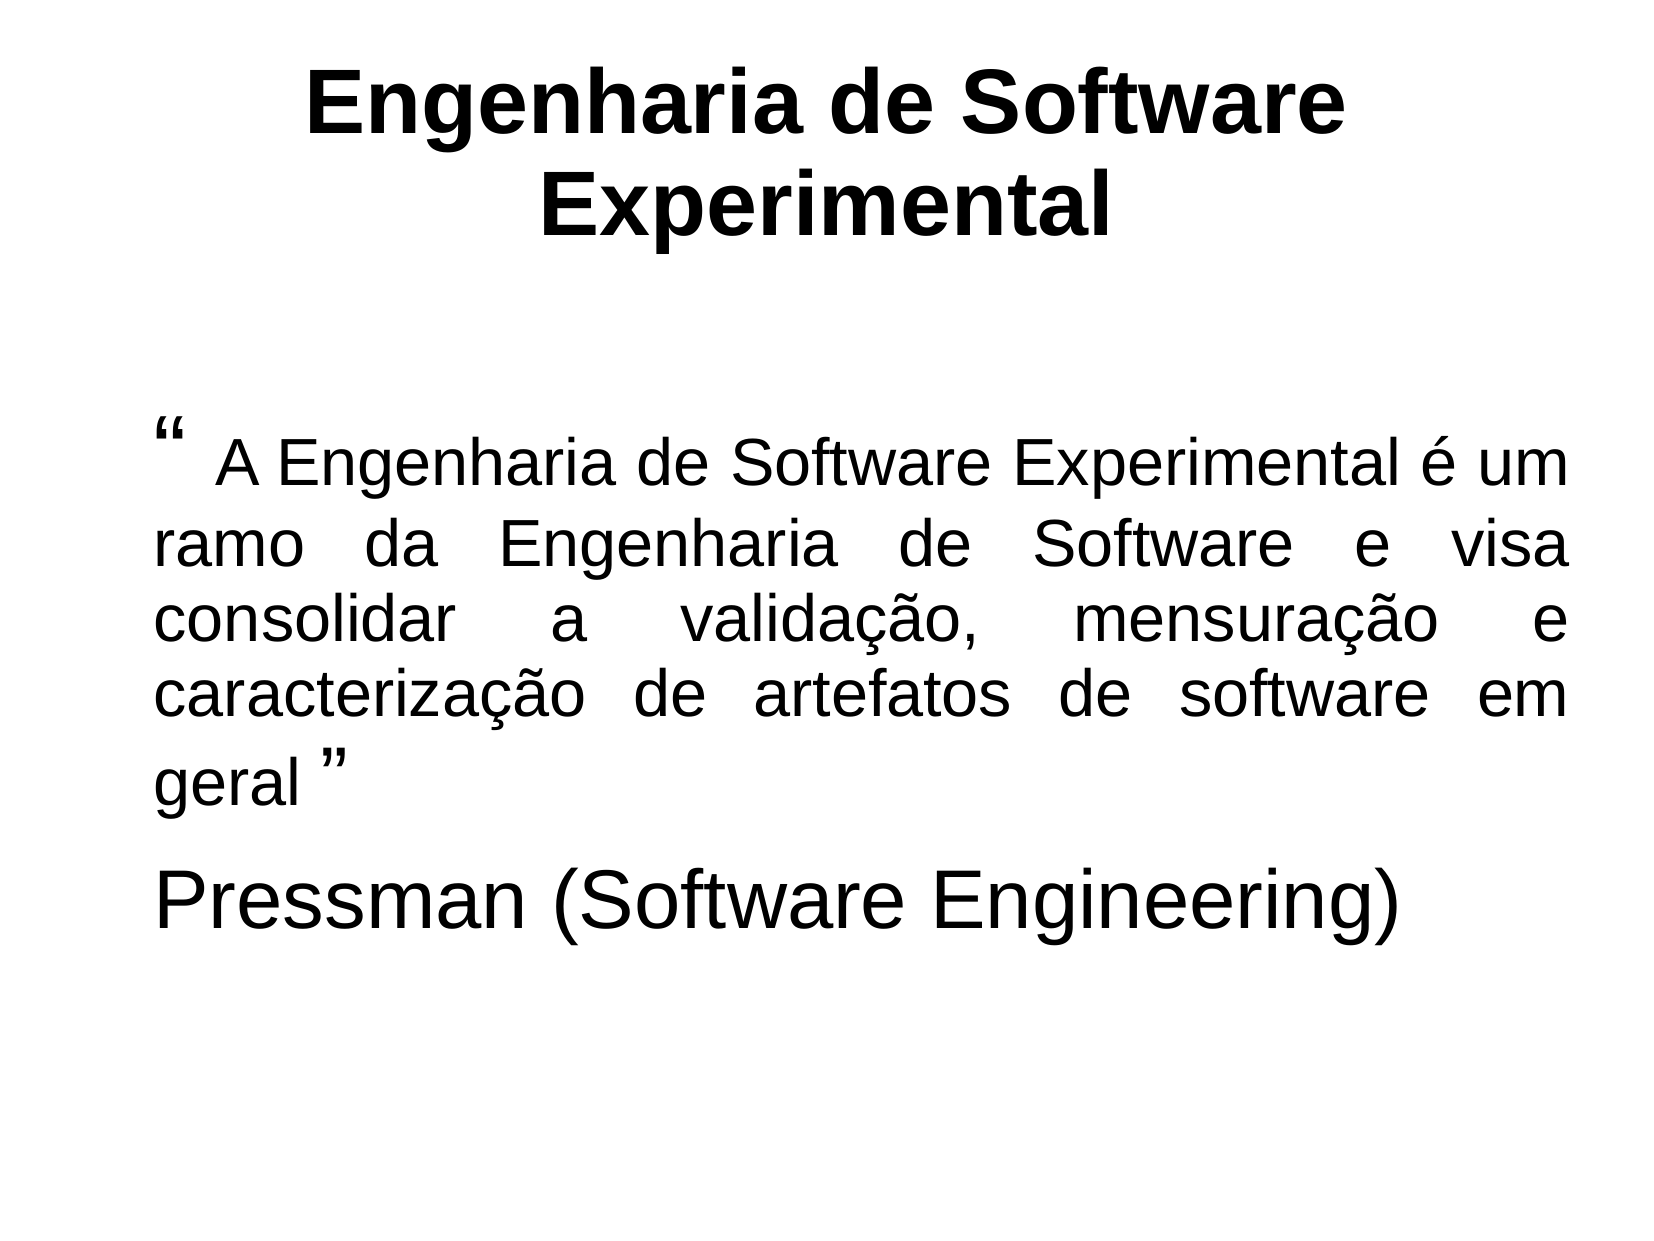

# Engenharia de Software Experimental
“ A Engenharia de Software Experimental é um ramo da Engenharia de Software e visa consolidar a validação, mensuração e caracterização de artefatos de software em geral ”
Pressman (Software Engineering)